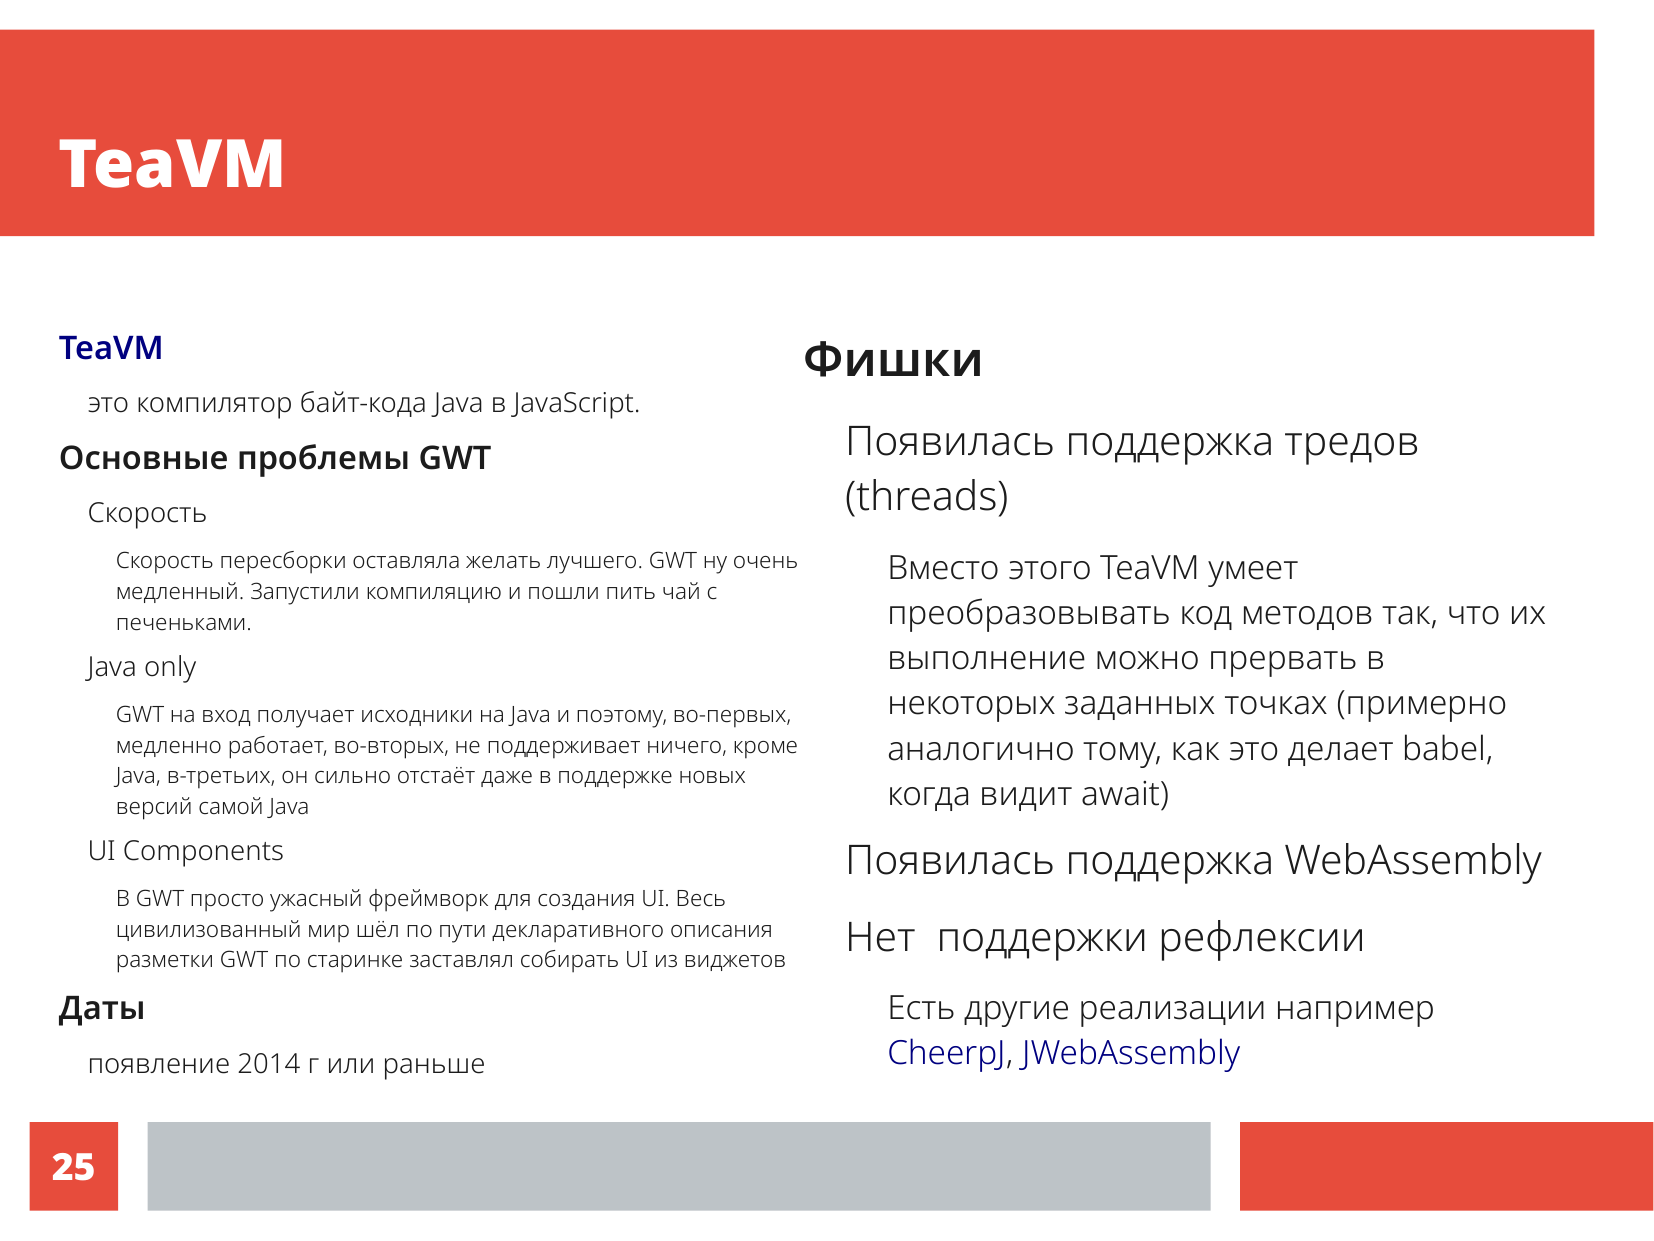

# TeaVM
TeaVM
это компилятор байт-кода Java в JavaScript.
Основные проблемы GWT
Скорость
Скорость пересборки оставляла желать лучшего. GWT ну очень медленный. Запустили компиляцию и пошли пить чай с печеньками.
Java only
GWT на вход получает исходники на Java и поэтому, во-первых, медленно работает, во-вторых, не поддерживает ничего, кроме Java, в-третьих, он сильно отстаёт даже в поддержке новых версий самой Java
UI Components
В GWT просто ужасный фреймворк для создания UI. Весь цивилизованный мир шёл по пути декларативного описания разметки GWT по старинке заставлял собирать UI из виджетов
Даты
появление 2014 г или раньше
Фишки
Появилась поддержка тредов (threads)
Вместо этого TeaVM умеет преобразовывать код методов так, что их выполнение можно прервать в некоторых заданных точках (примерно аналогично тому, как это делает babel, когда видит await)
Появилась поддержка WebAssembly
Нет поддержки рефлексии
Есть другие реализации например CheerpJ, JWebAssembly
25